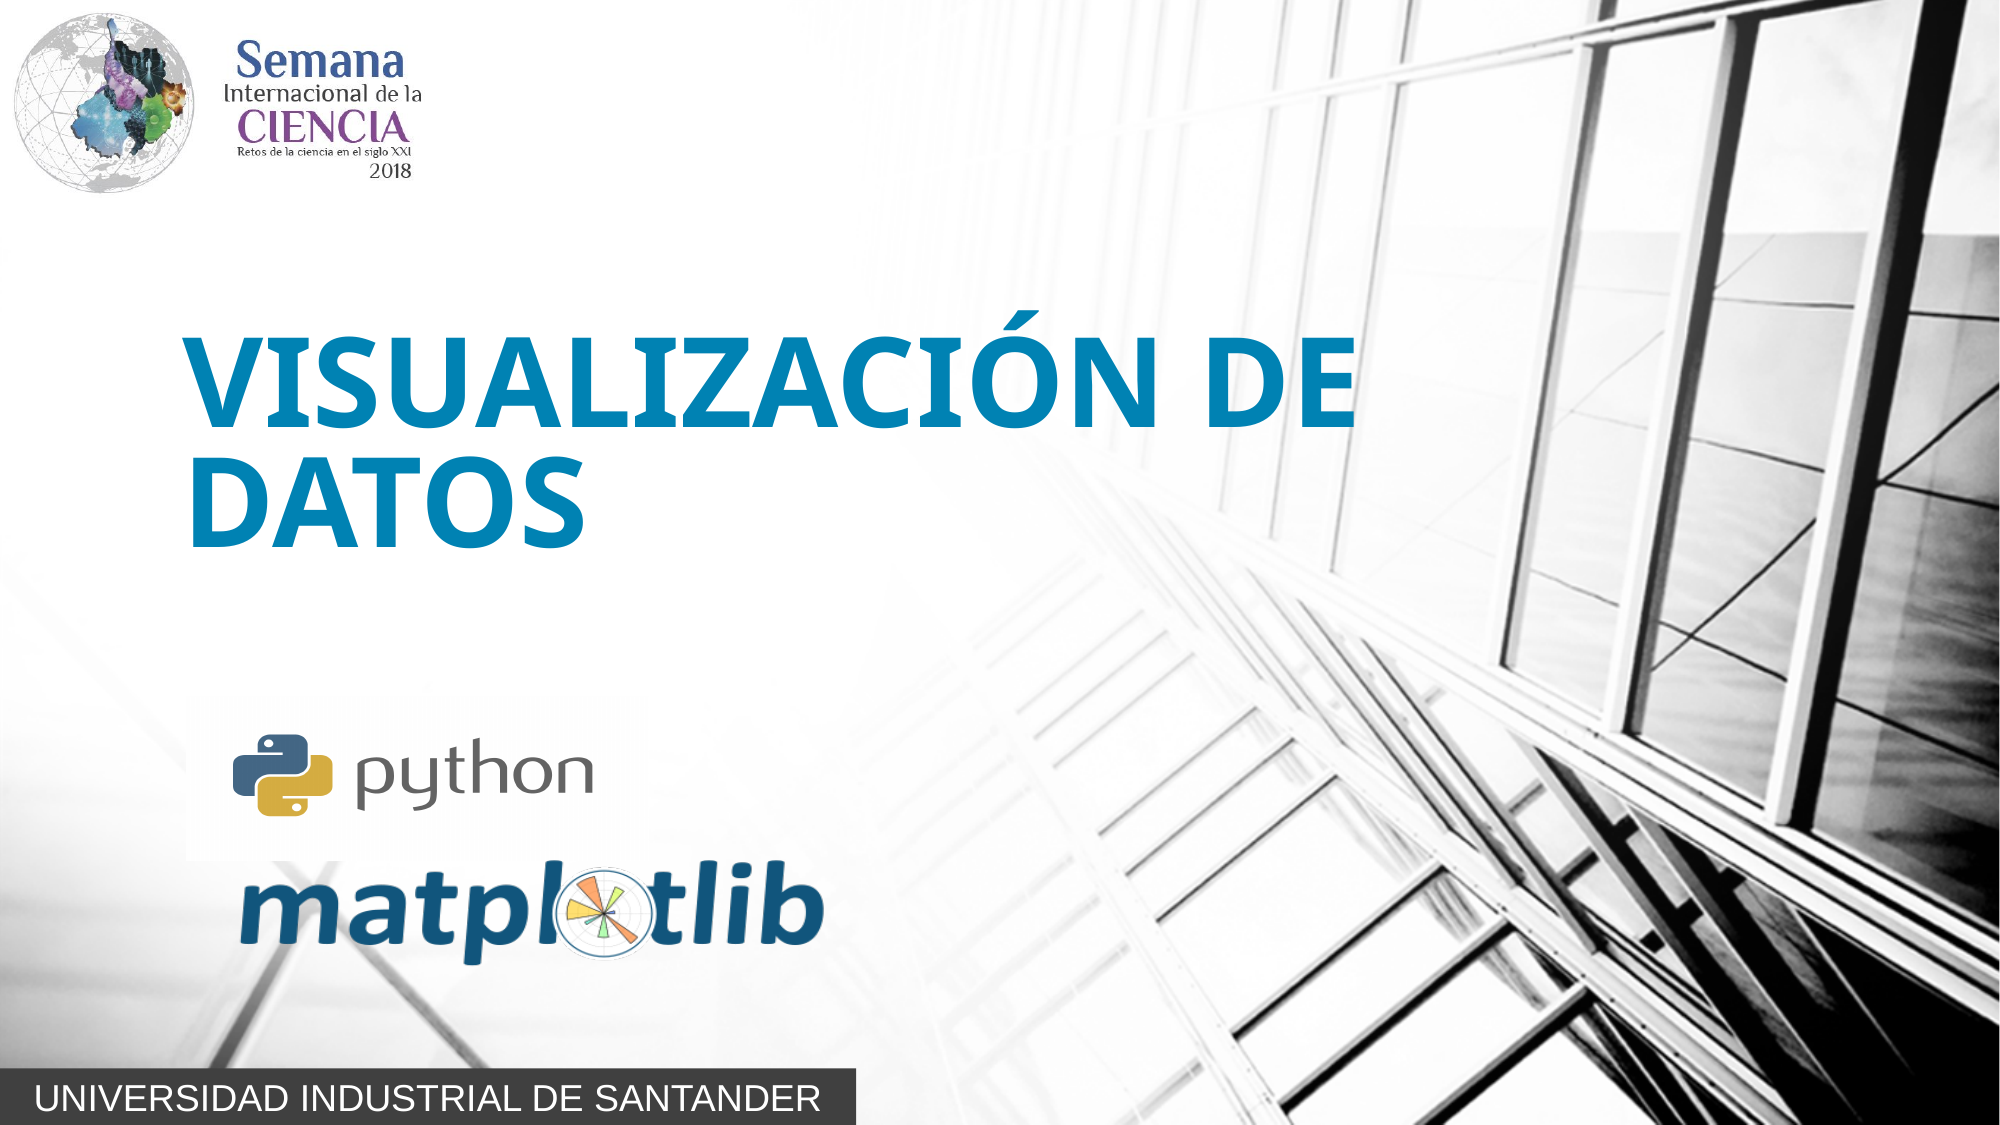

VISUALIZACIÓN DE DATOS
UNIVERSIDAD INDUSTRIAL DE SANTANDER